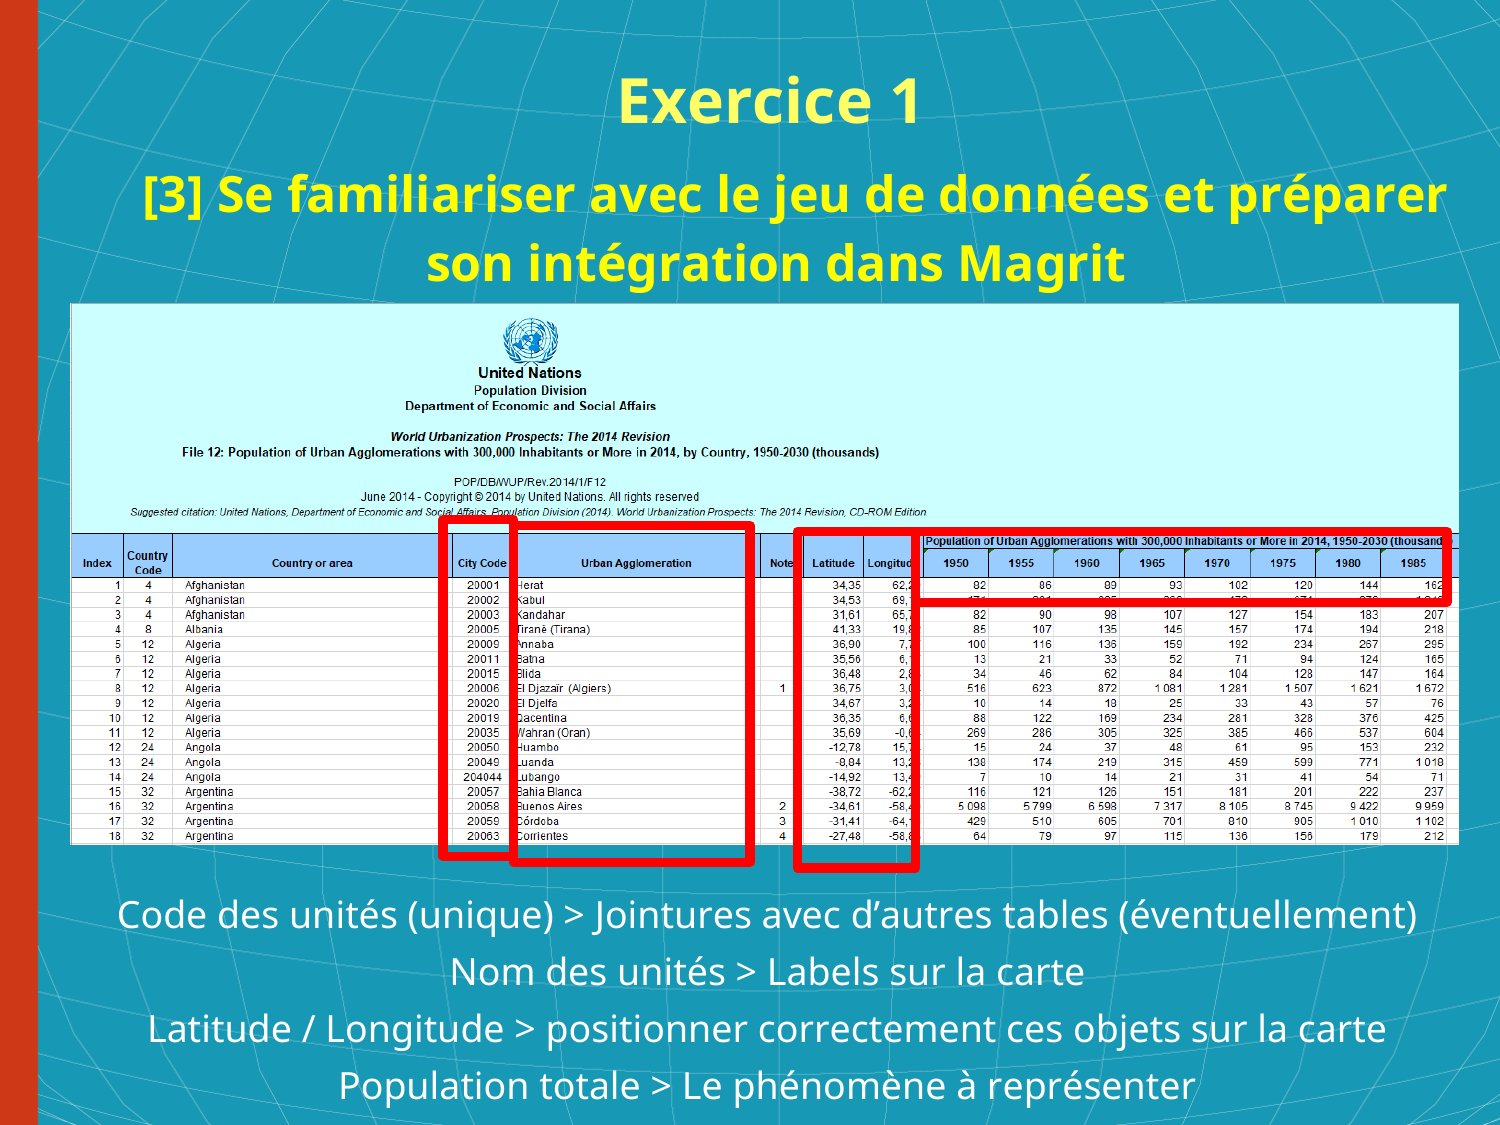

# Exercice 1
[3] Se familiariser avec le jeu de données et préparer son intégration dans Magrit
Code des unités (unique) > Jointures avec d’autres tables (éventuellement)
Nom des unités > Labels sur la carte
Latitude / Longitude > positionner correctement ces objets sur la carte
Population totale > Le phénomène à représenter